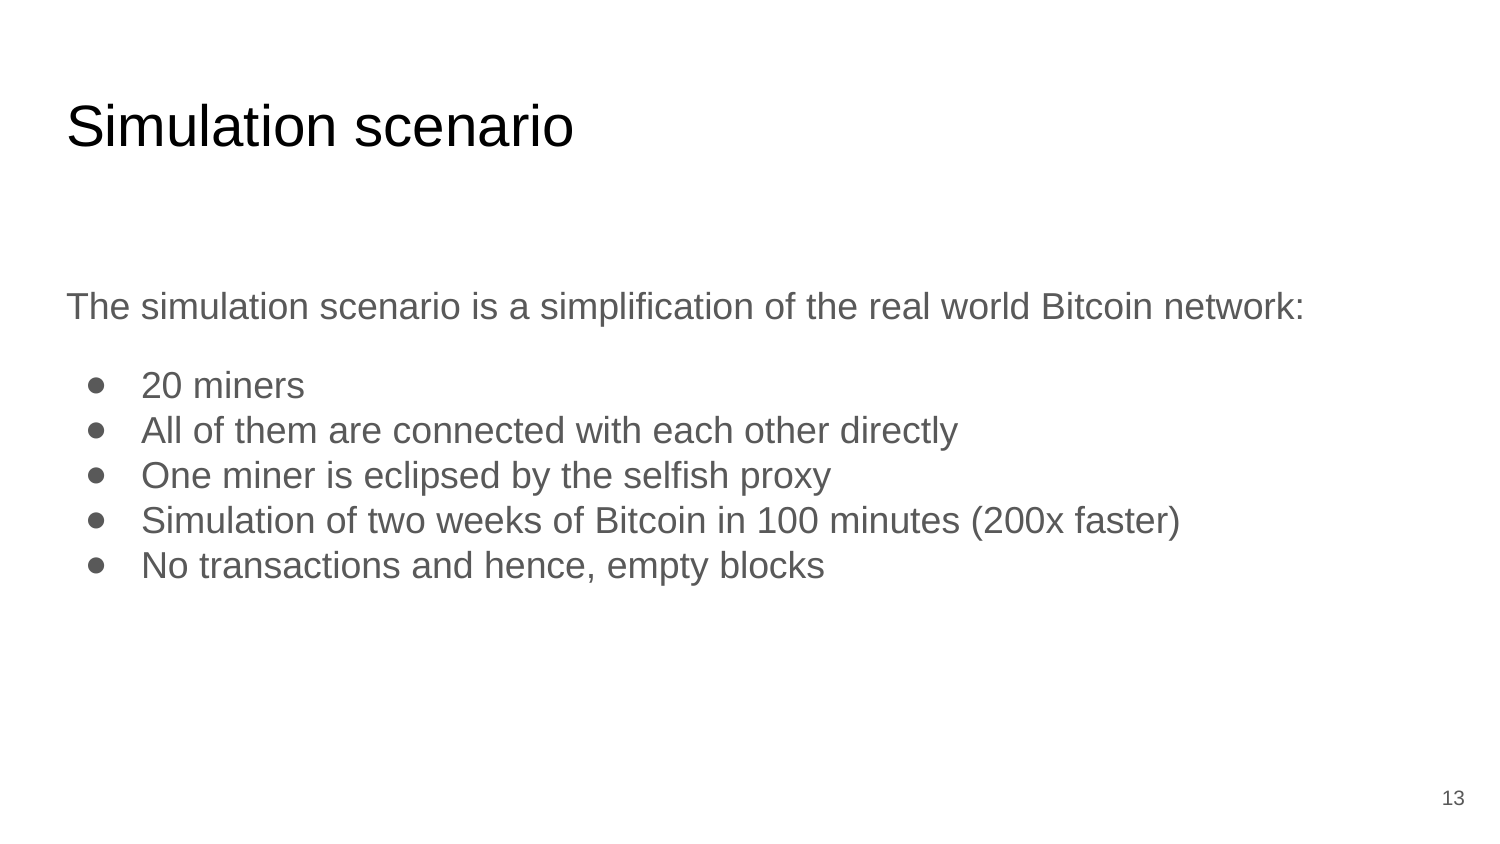

# Simulation scenario
The simulation scenario is a simplification of the real world Bitcoin network:
20 miners
All of them are connected with each other directly
One miner is eclipsed by the selfish proxy
Simulation of two weeks of Bitcoin in 100 minutes (200x faster)
No transactions and hence, empty blocks
13